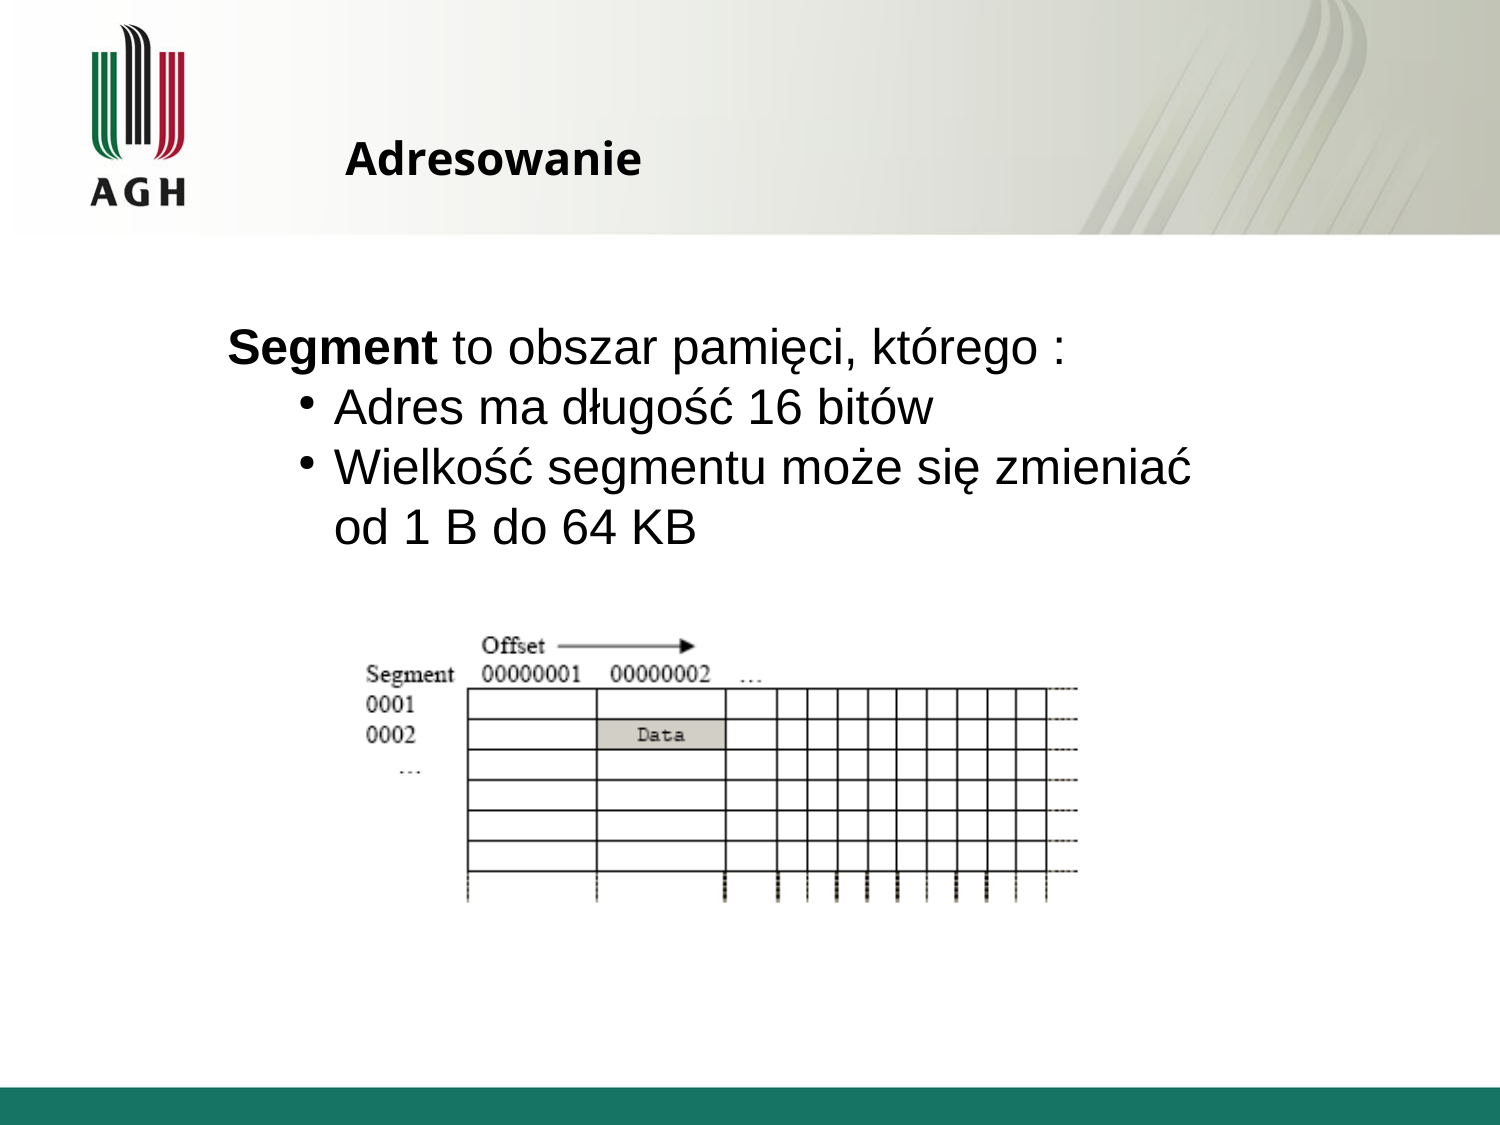

# Adresowanie
Segment to obszar pamięci, którego :
Adres ma długość 16 bitów
Wielkość segmentu może się zmieniać od 1 B do 64 KB